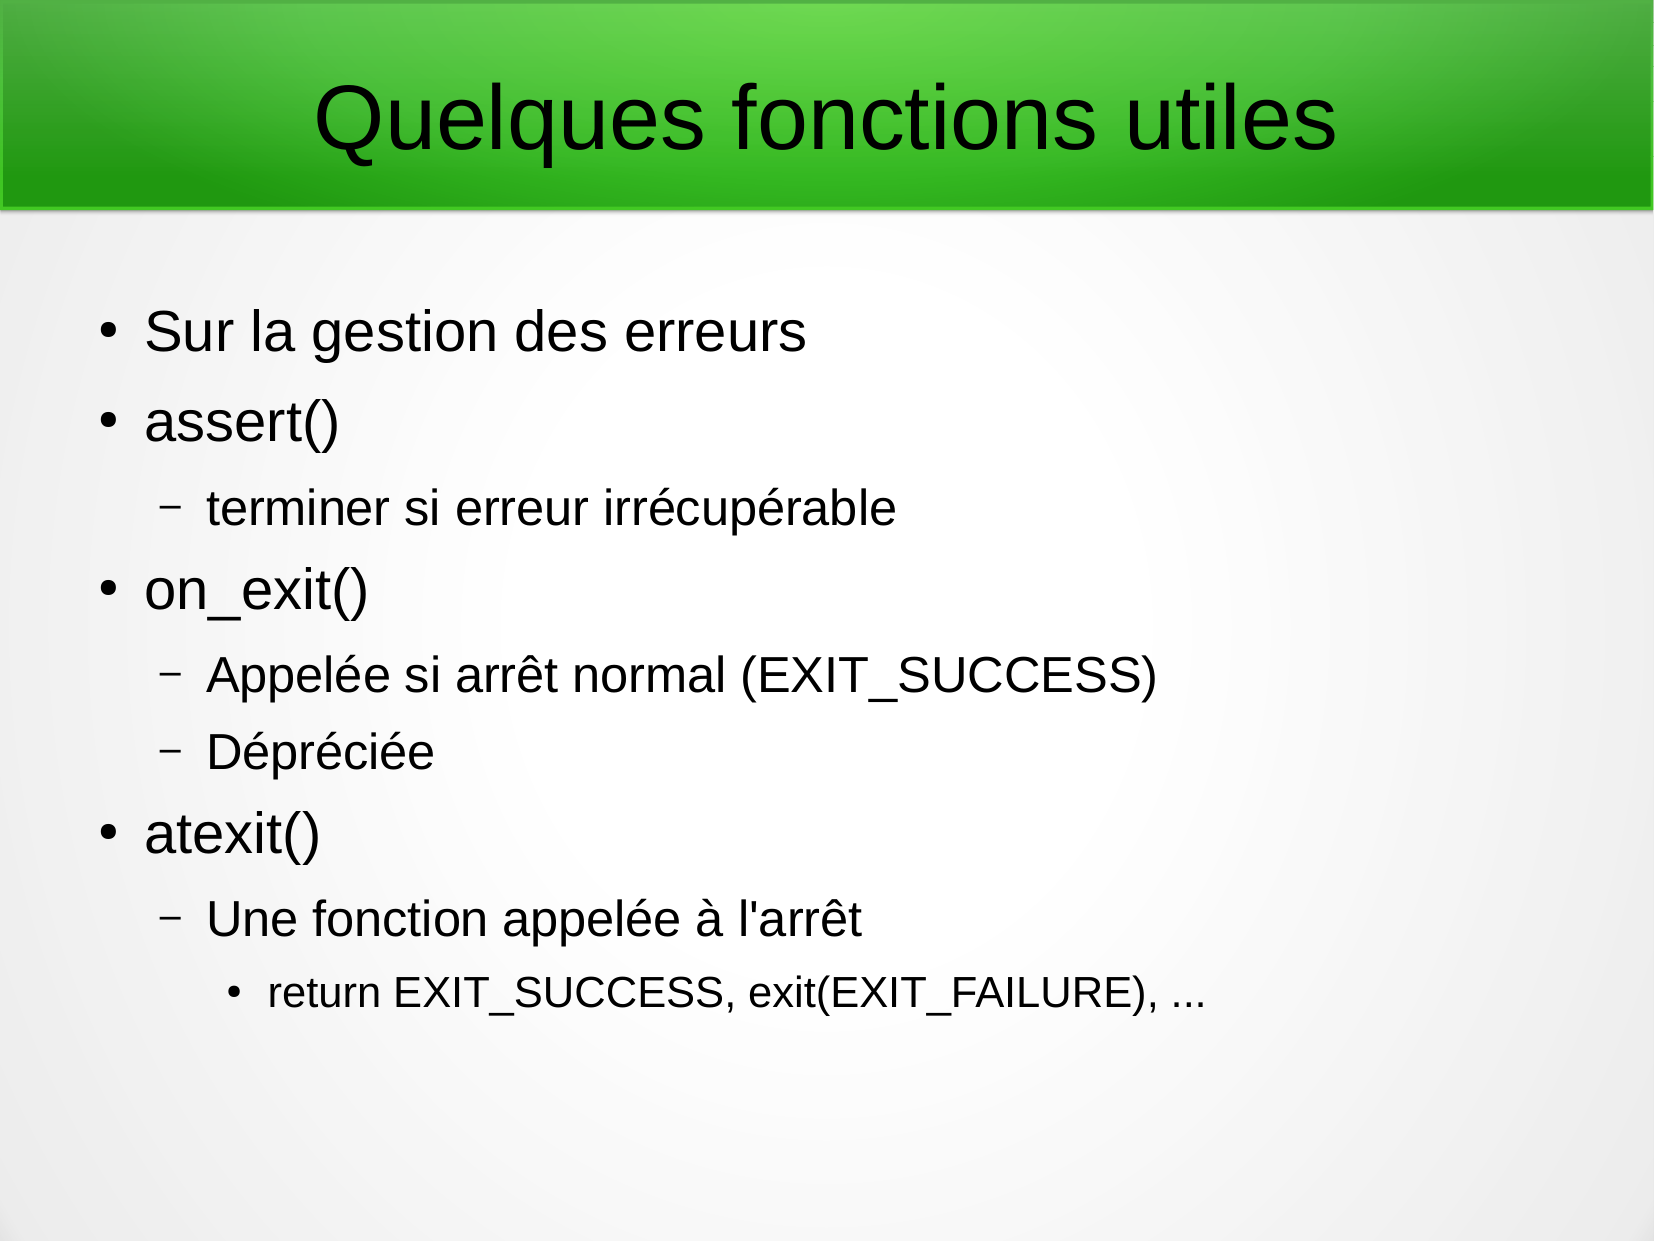

# Quelques fonctions utiles
Sur la gestion des erreurs
assert()
terminer si erreur irrécupérable
on_exit()
Appelée si arrêt normal (EXIT_SUCCESS)
Dépréciée
atexit()
Une fonction appelée à l'arrêt
return EXIT_SUCCESS, exit(EXIT_FAILURE), ...